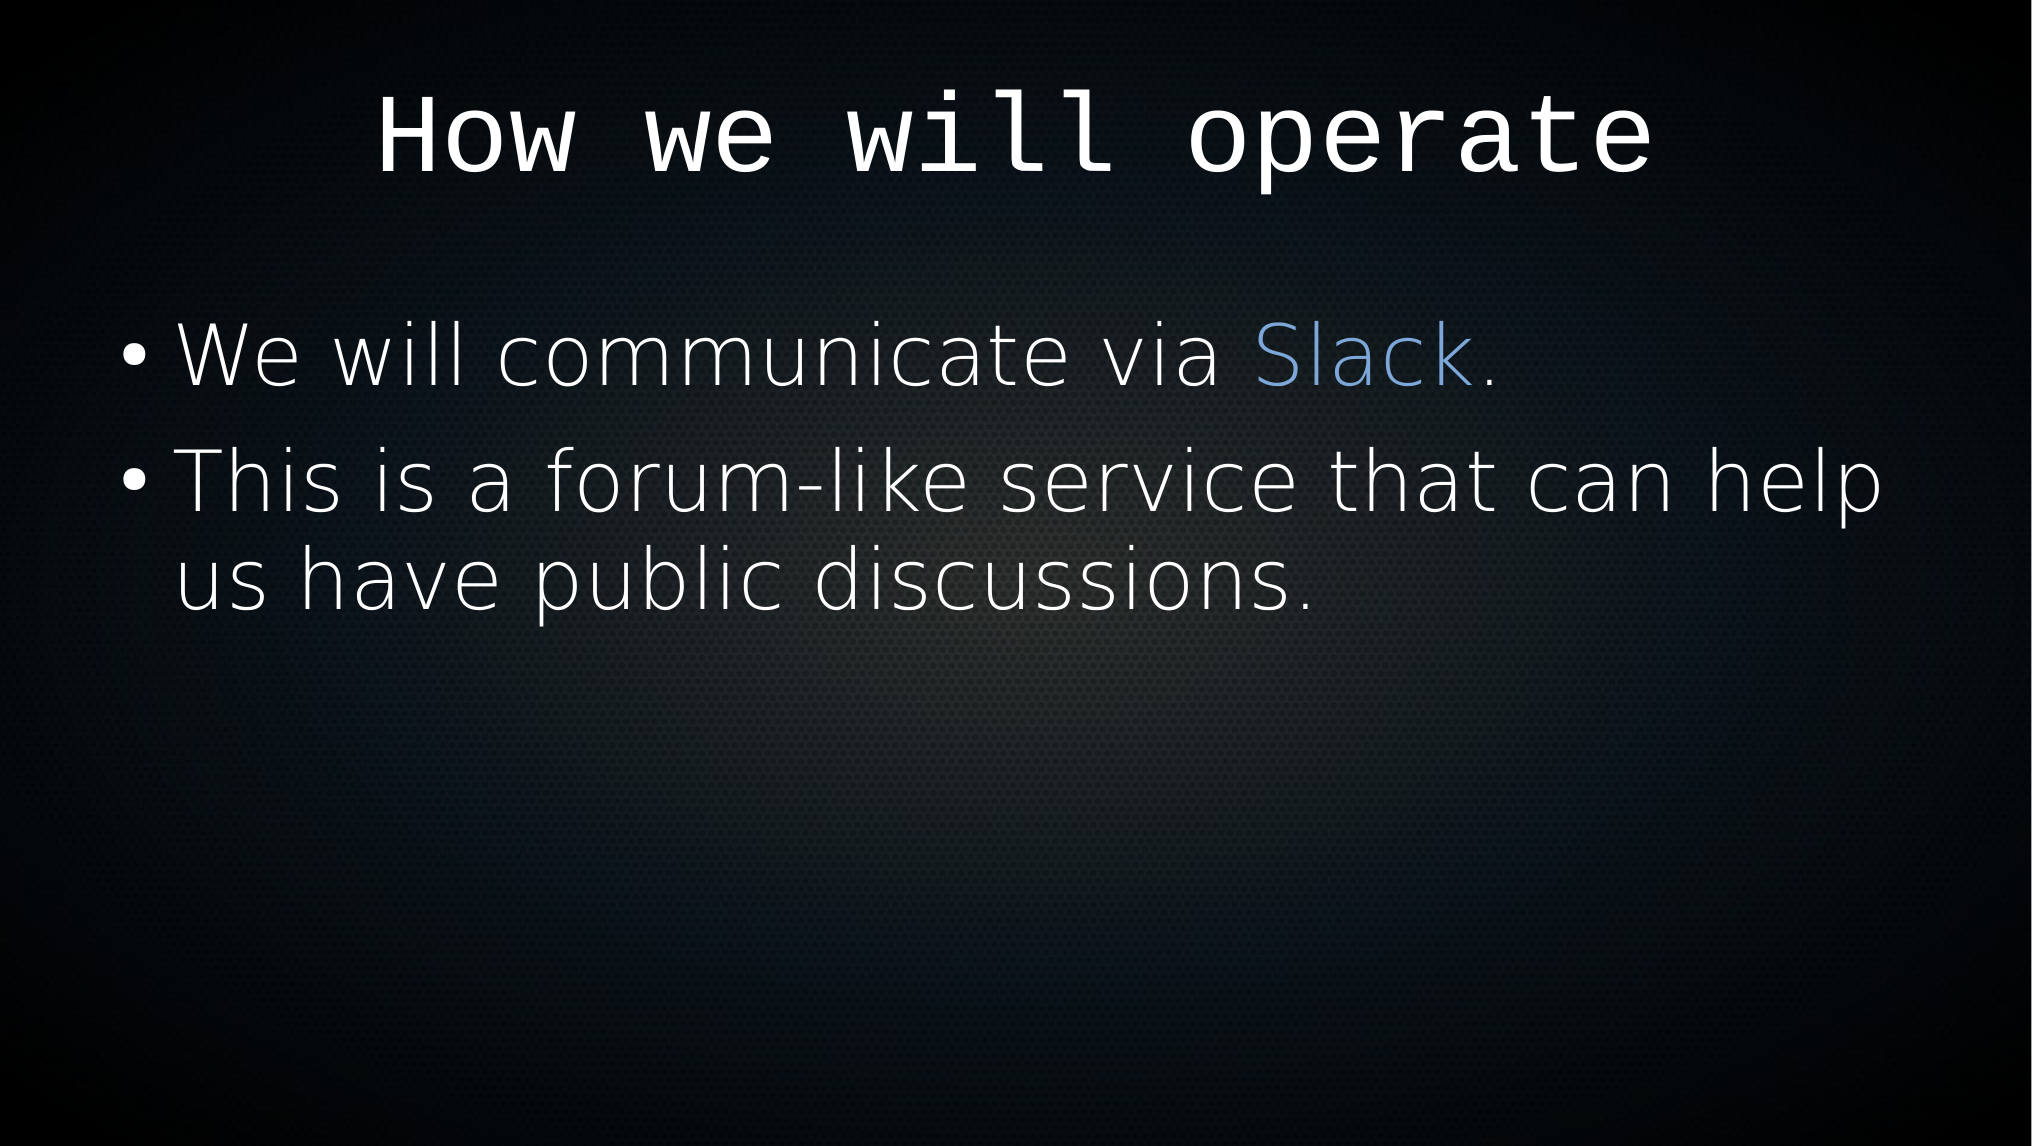

# How we will operate
We will communicate via Slack.
This is a forum-like service that can help us have public discussions.